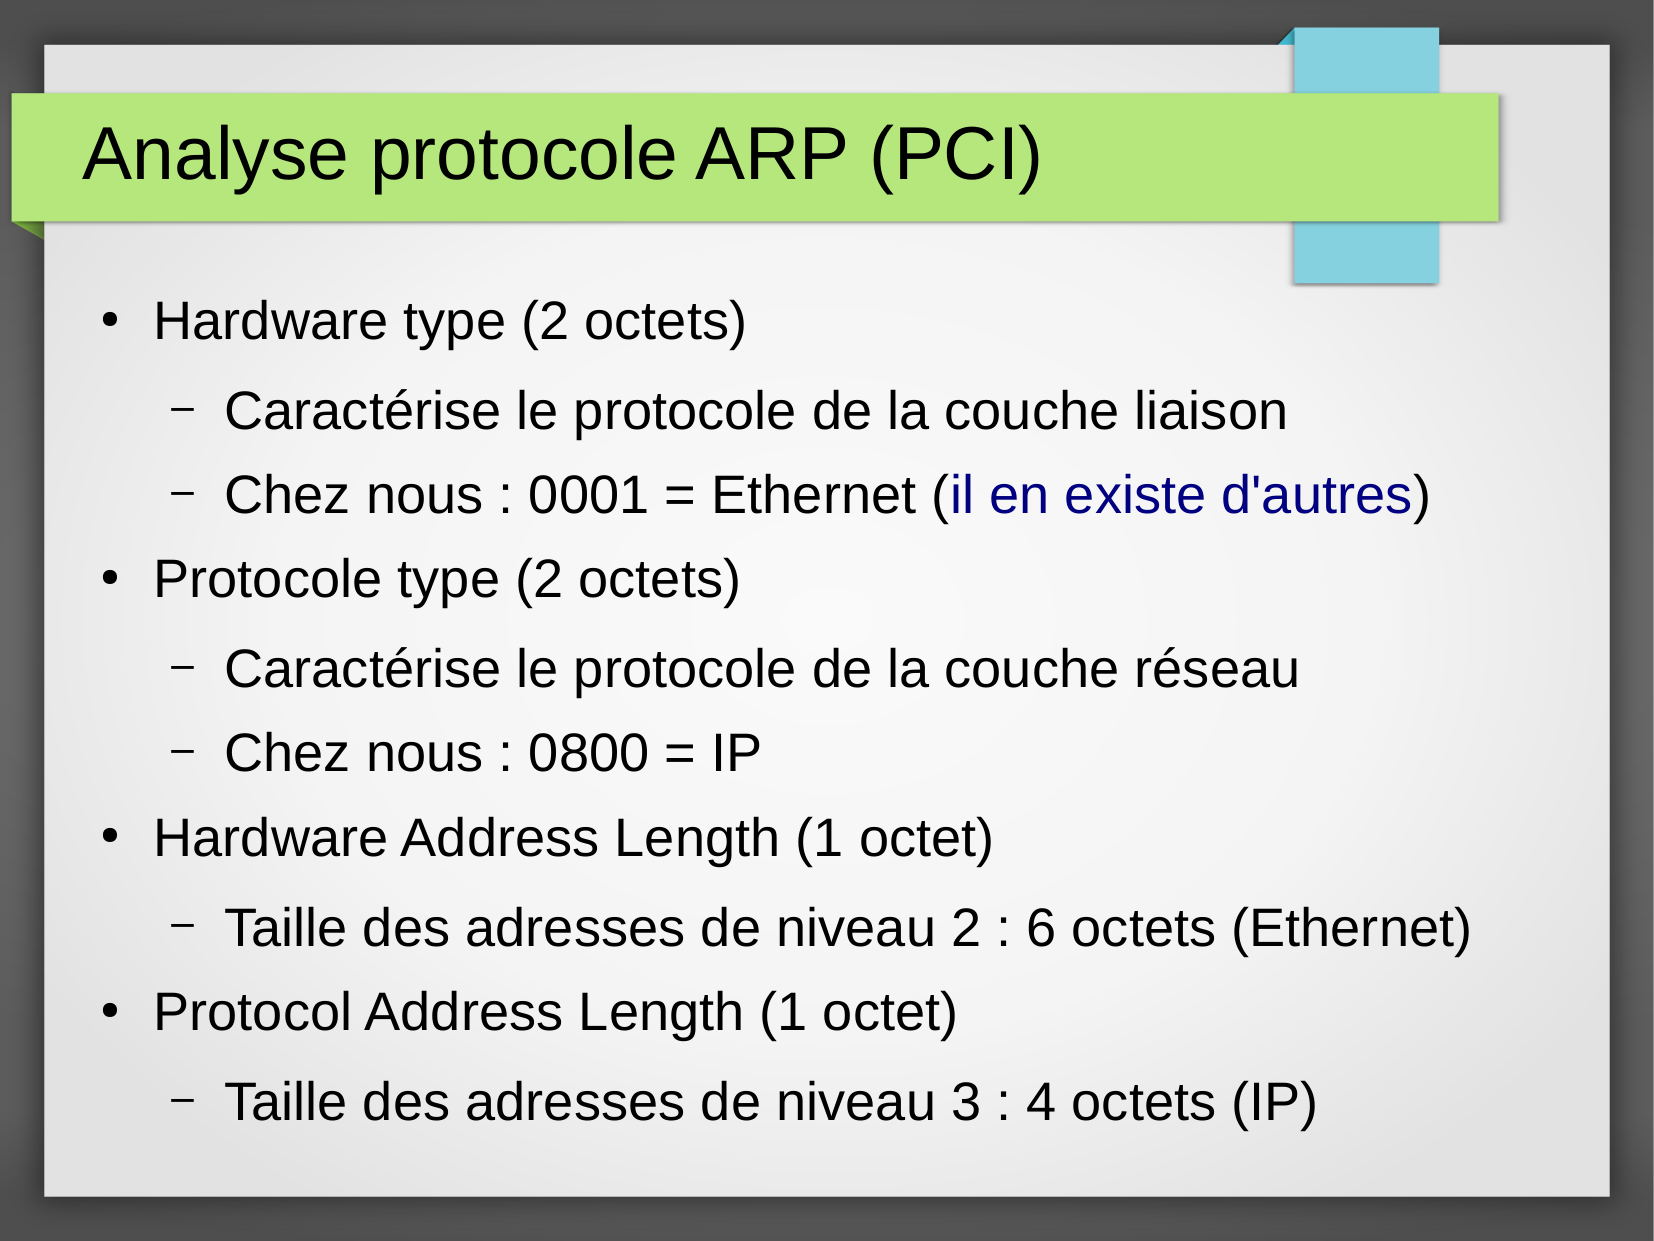

# Analyse protocole ARP (PCI)
Hardware type (2 octets)
Caractérise le protocole de la couche liaison
Chez nous : 0001 = Ethernet (il en existe d'autres)
Protocole type (2 octets)
Caractérise le protocole de la couche réseau
Chez nous : 0800 = IP
Hardware Address Length (1 octet)
Taille des adresses de niveau 2 : 6 octets (Ethernet)
Protocol Address Length (1 octet)
Taille des adresses de niveau 3 : 4 octets (IP)